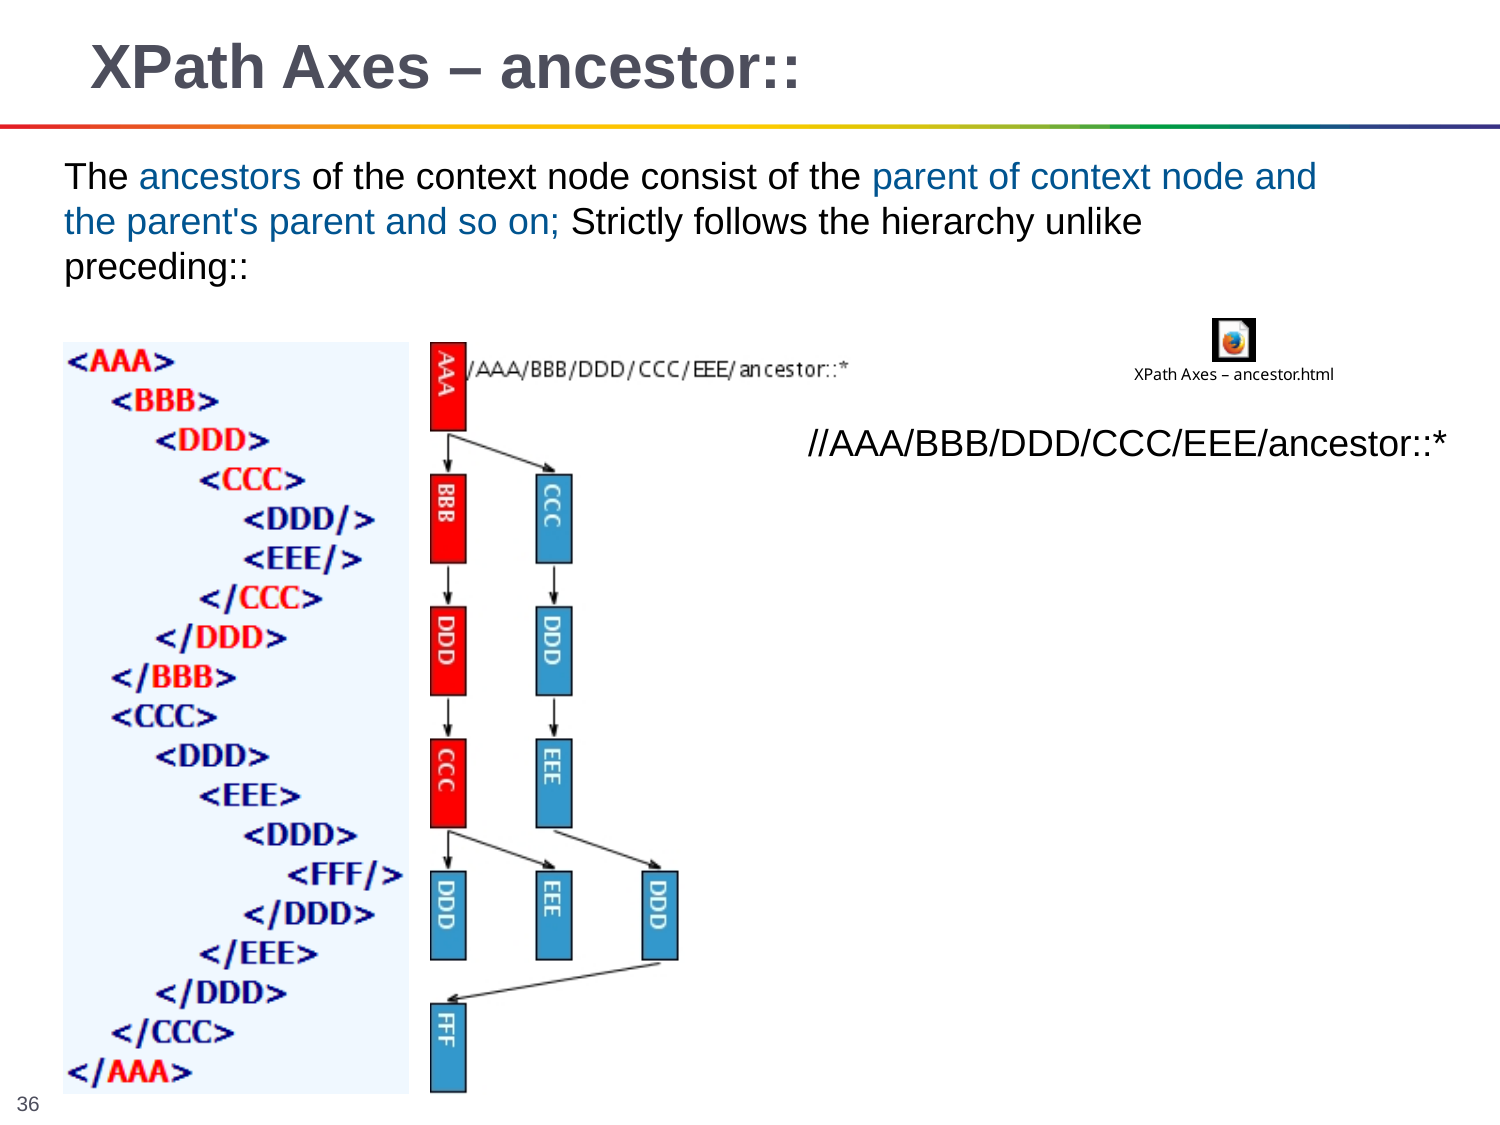

# XPath Axes – ancestor::
The ancestors of the context node consist of the parent of context node and the parent's parent and so on; Strictly follows the hierarchy unlike preceding::
//AAA/BBB/DDD/CCC/EEE/ancestor::*